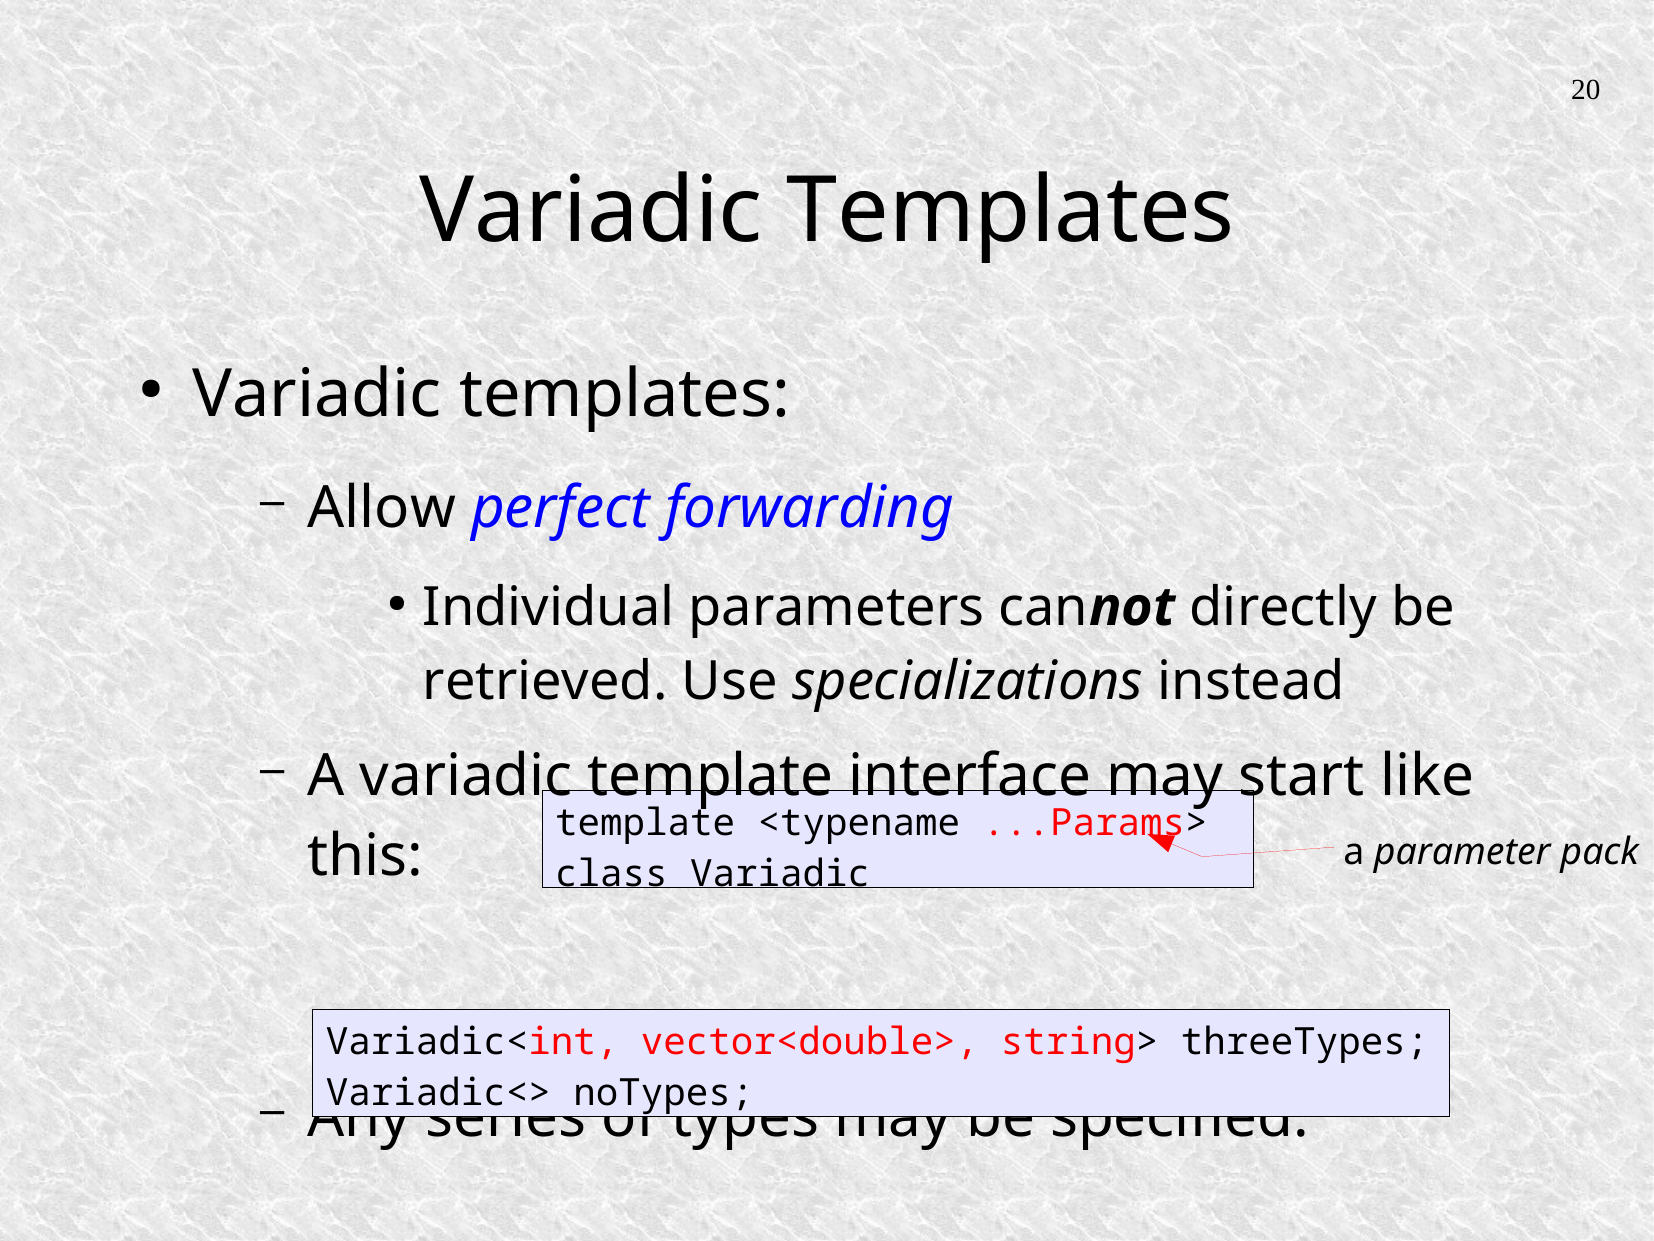

20
# Variadic Templates
Variadic templates:
Allow perfect forwarding
Individual parameters cannot directly be retrieved. Use specializations instead
A variadic template interface may start like this:
Any series of types may be specified:
template <typename ...Params>
class Variadic
a parameter pack
Variadic<int, vector<double>, string> threeTypes;
Variadic<> noTypes;